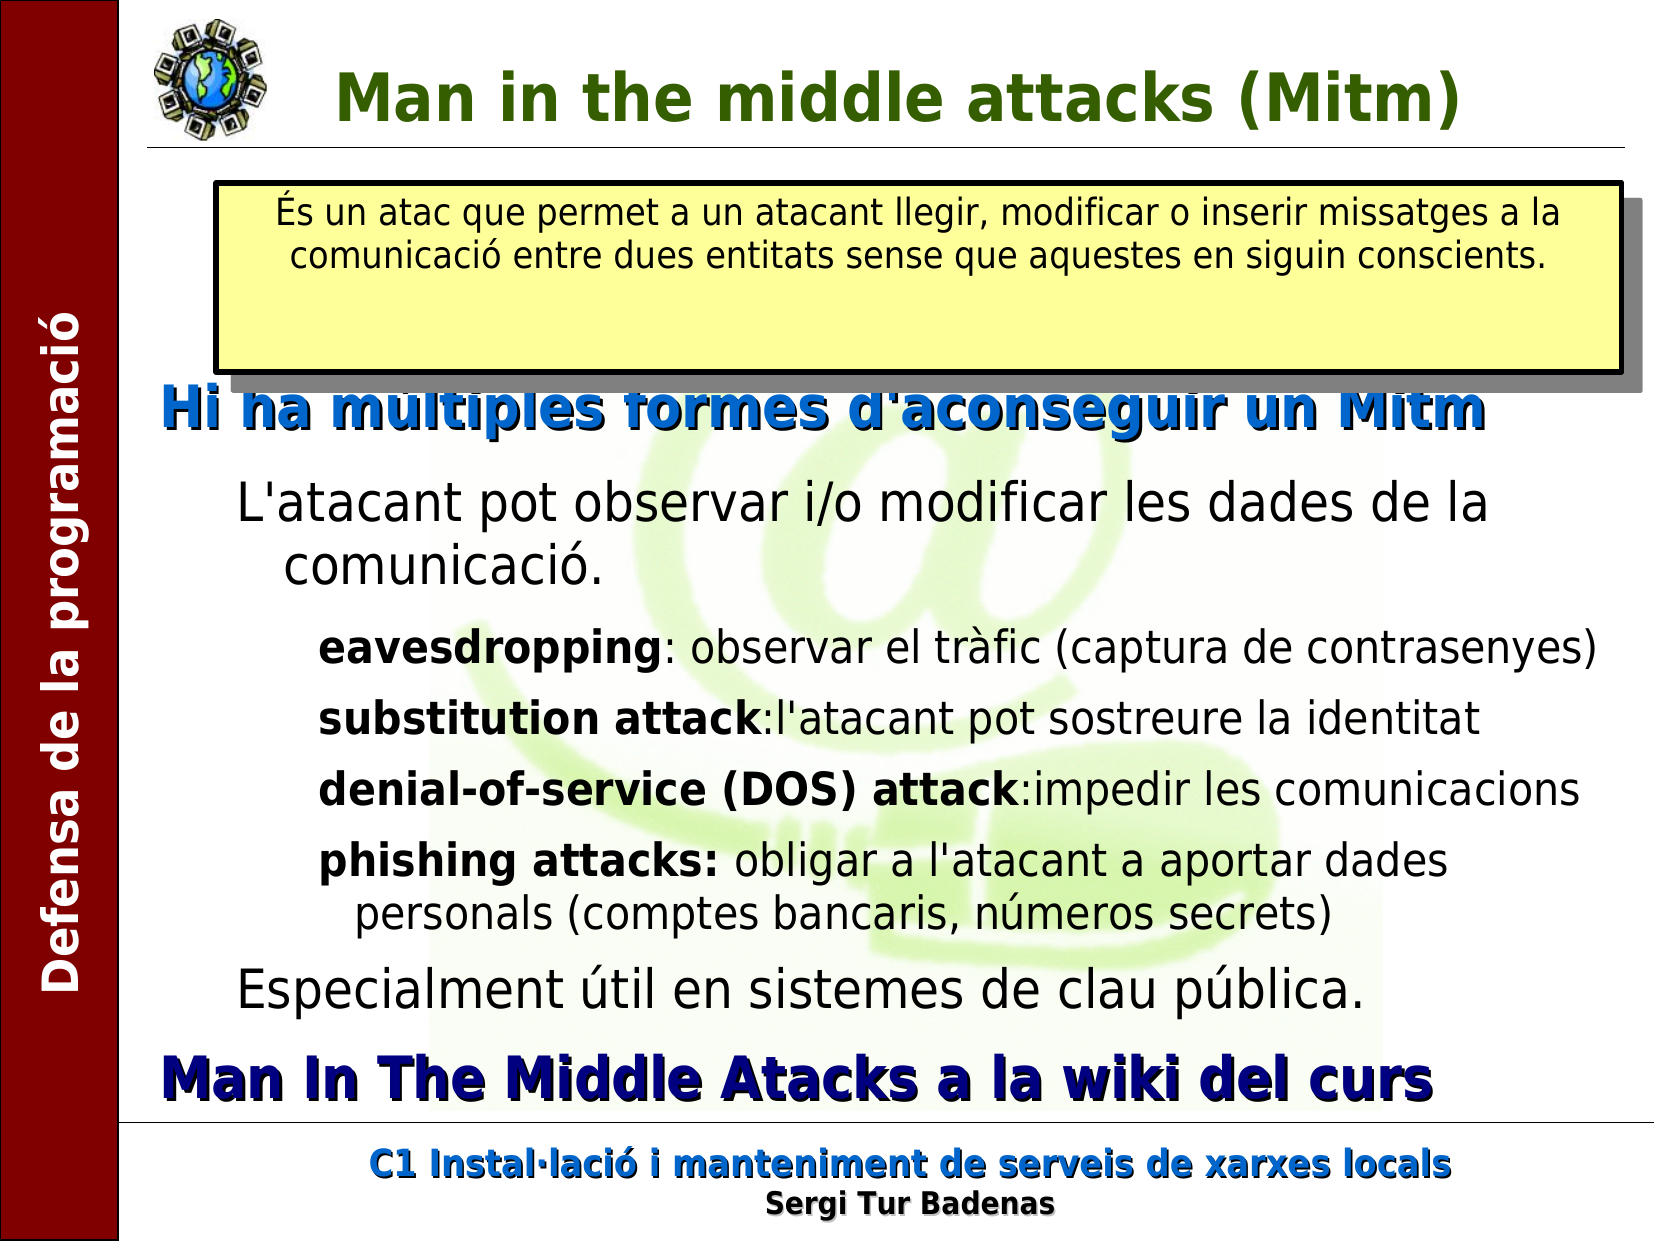

# Man in the middle attacks (Mitm)
És un atac que permet a un atacant llegir, modificar o inserir missatges a la comunicació entre dues entitats sense que aquestes en siguin conscients.
Hi ha múltiples formes d'aconseguir un Mitm
L'atacant pot observar i/o modificar les dades de la comunicació.
eavesdropping: observar el tràfic (captura de contrasenyes)
substitution attack:l'atacant pot sostreure la identitat
denial-of-service (DOS) attack:impedir les comunicacions
phishing attacks: obligar a l'atacant a aportar dades personals (comptes bancaris, números secrets)
Especialment útil en sistemes de clau pública.
Man In The Middle Atacks a la wiki del curs